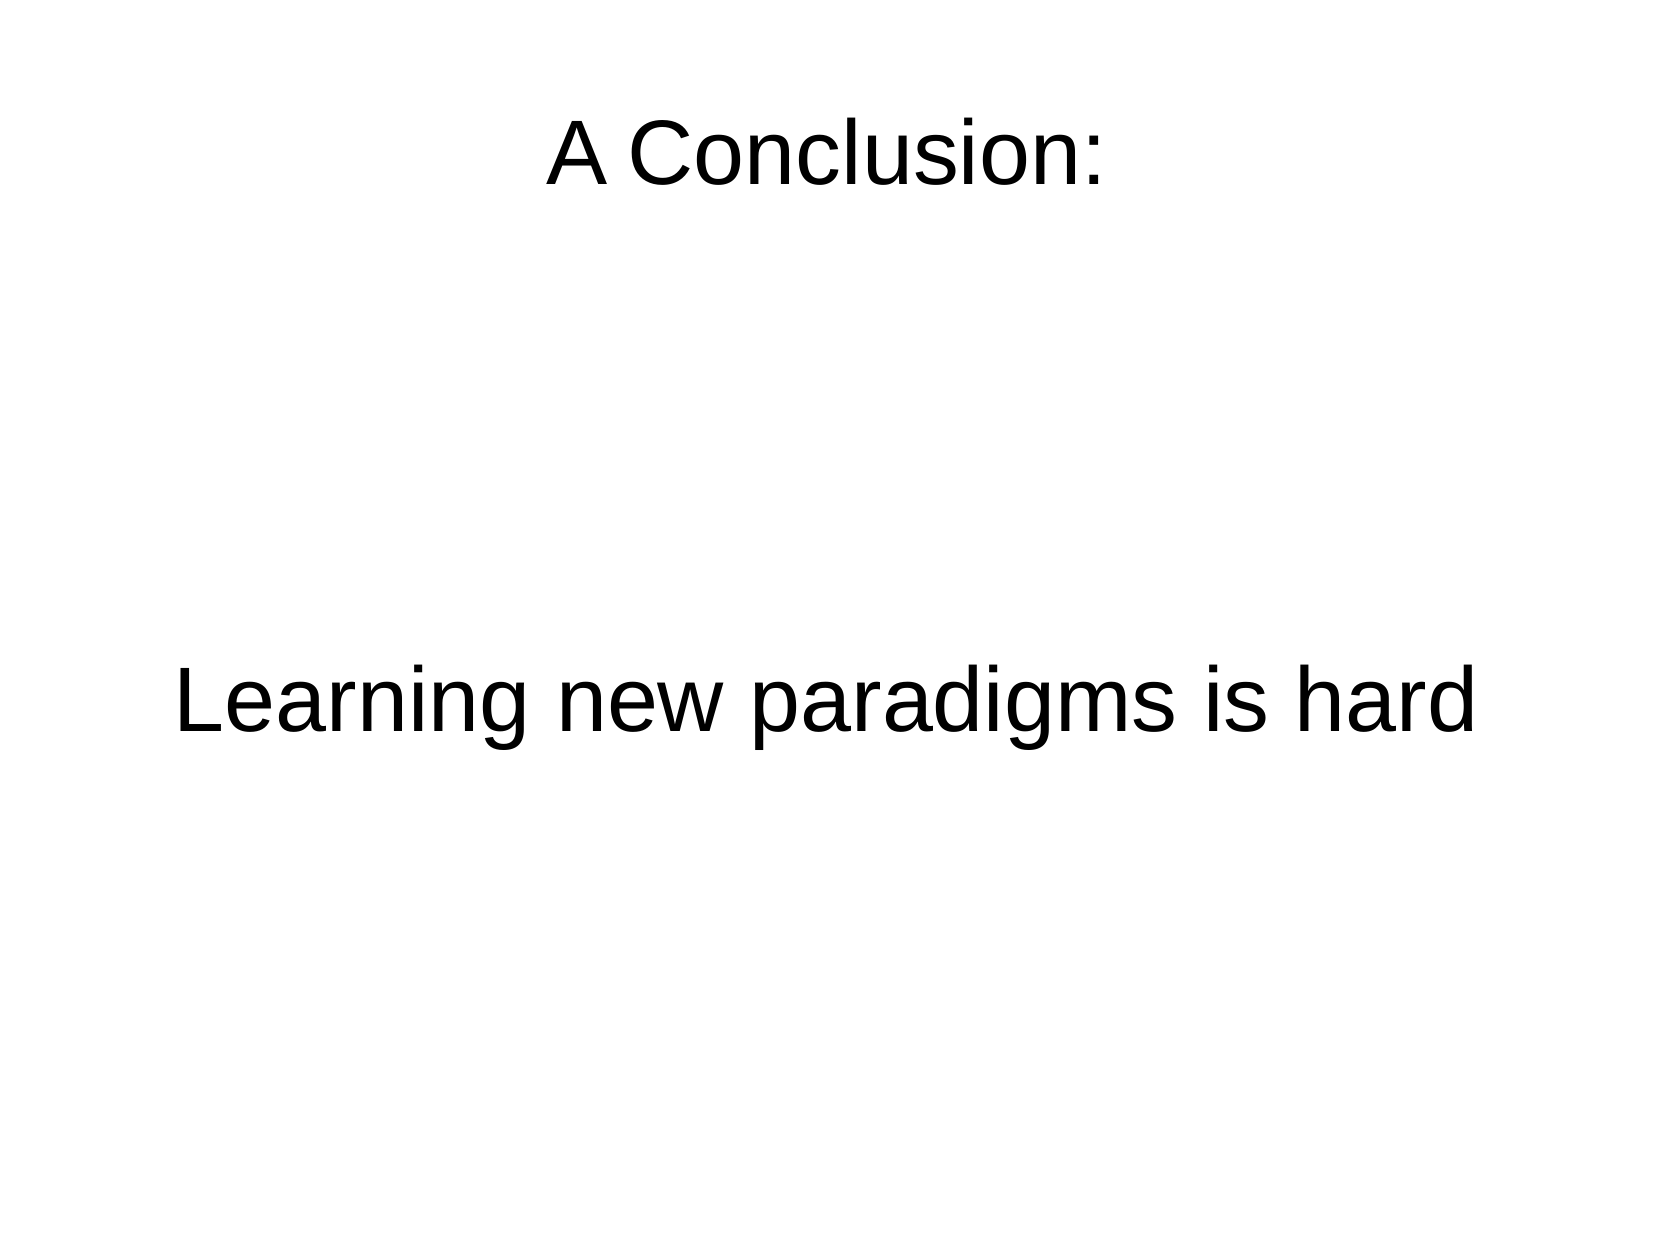

# A Conclusion:
Learning new paradigms is hard